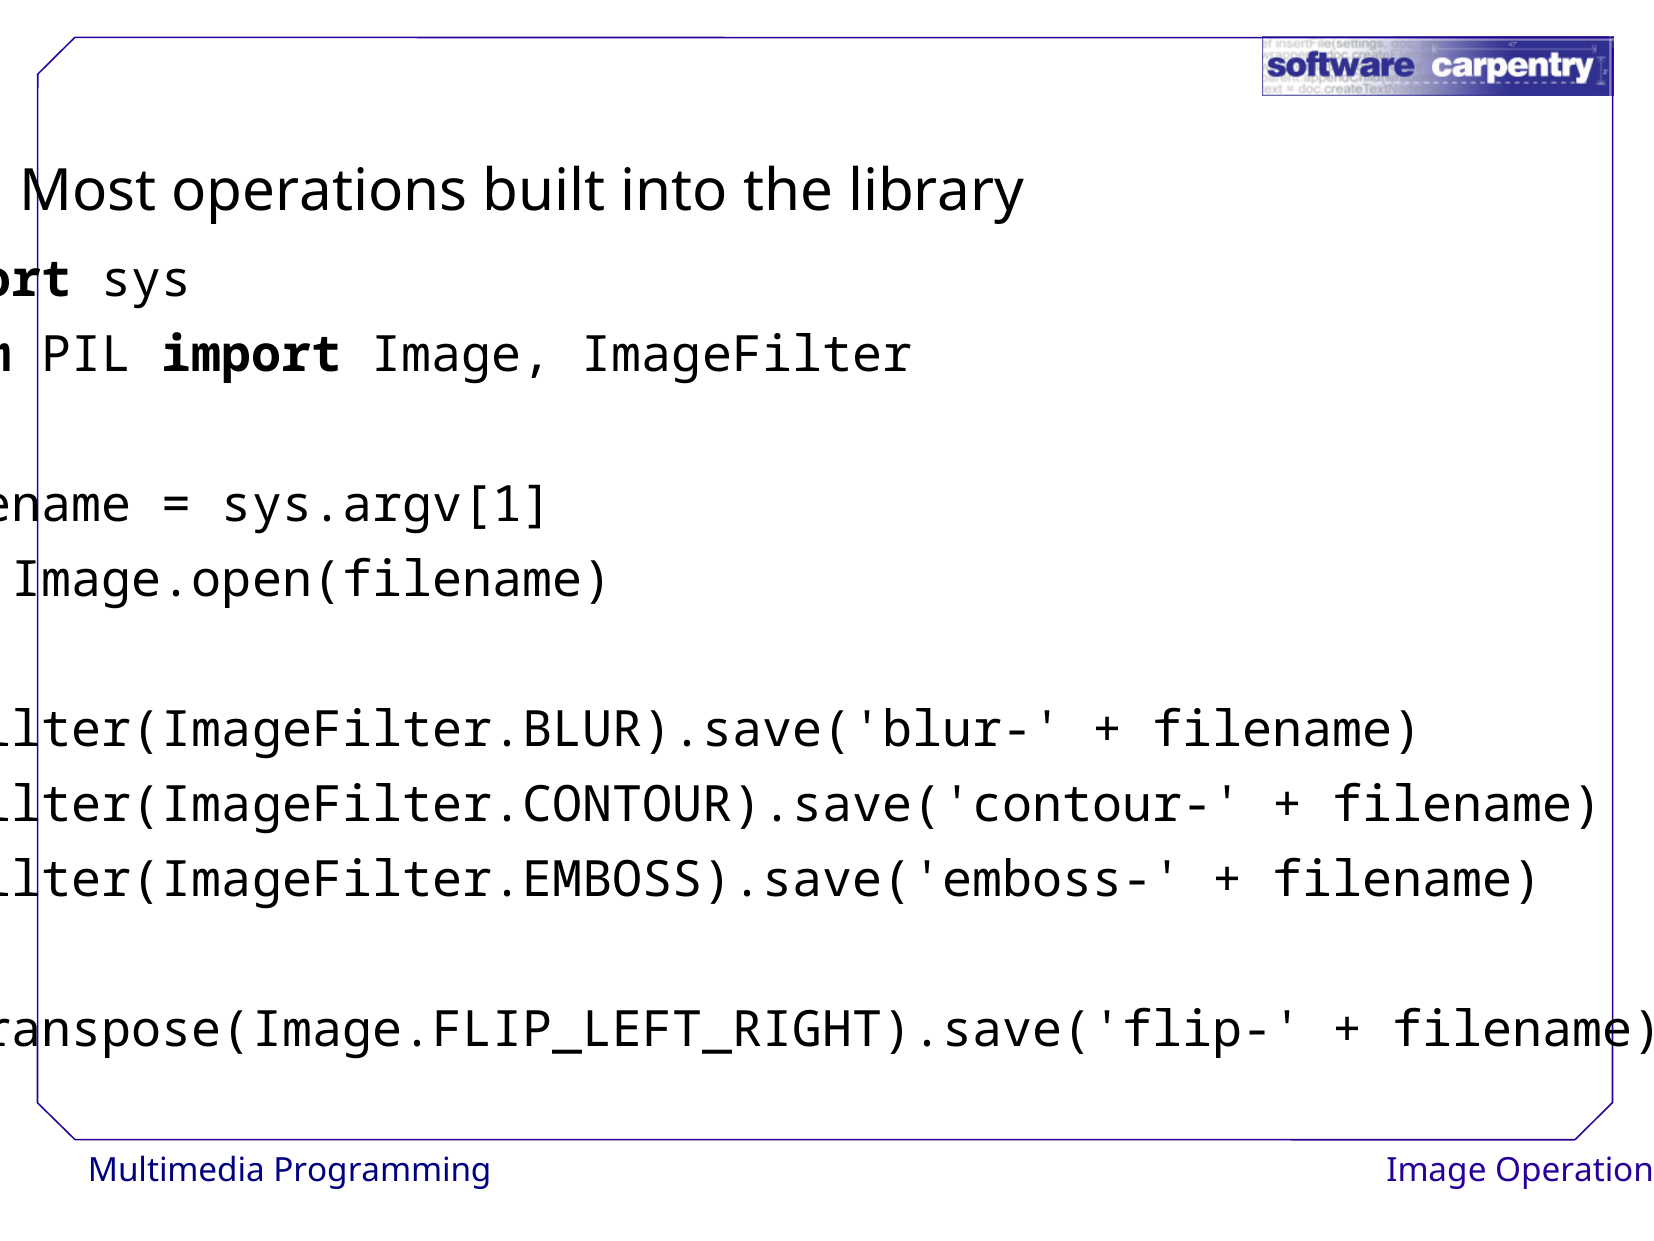

Most operations built into the library
import sys
from PIL import Image, ImageFilter
filename = sys.argv[1]
p = Image.open(filename)
p.filter(ImageFilter.BLUR).save('blur-' + filename)
p.filter(ImageFilter.CONTOUR).save('contour-' + filename)
p.filter(ImageFilter.EMBOSS).save('emboss-' + filename)
p.transpose(Image.FLIP_LEFT_RIGHT).save('flip-' + filename)